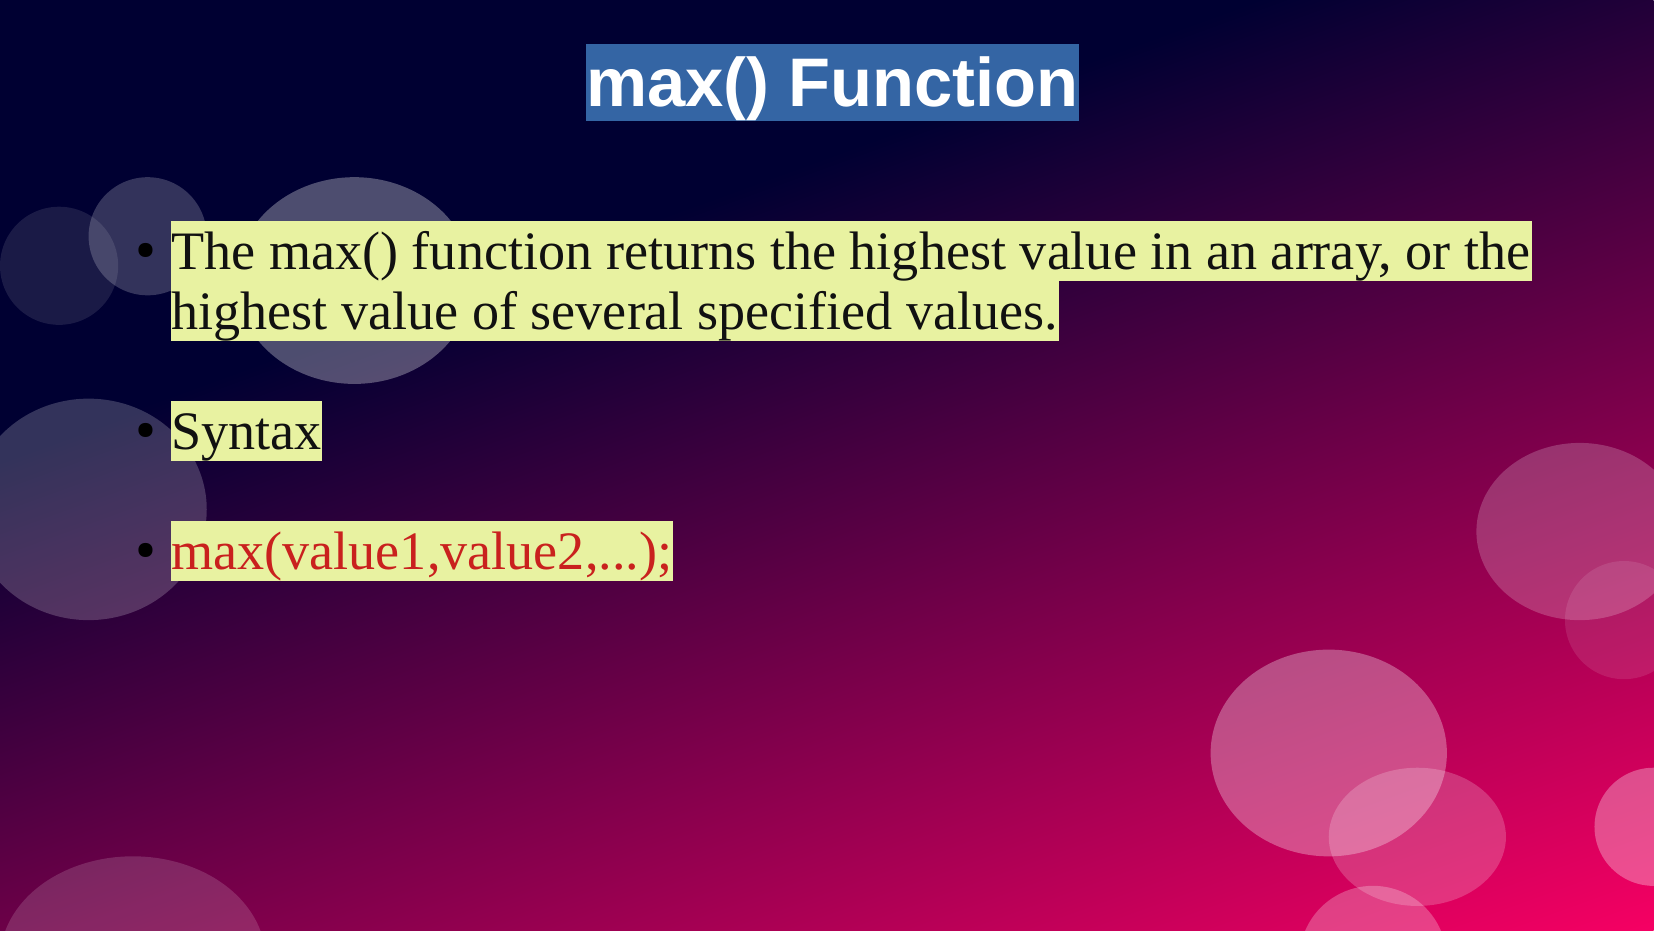

# max() Function
The max() function returns the highest value in an array, or the highest value of several specified values.
Syntax
max(value1,value2,...);